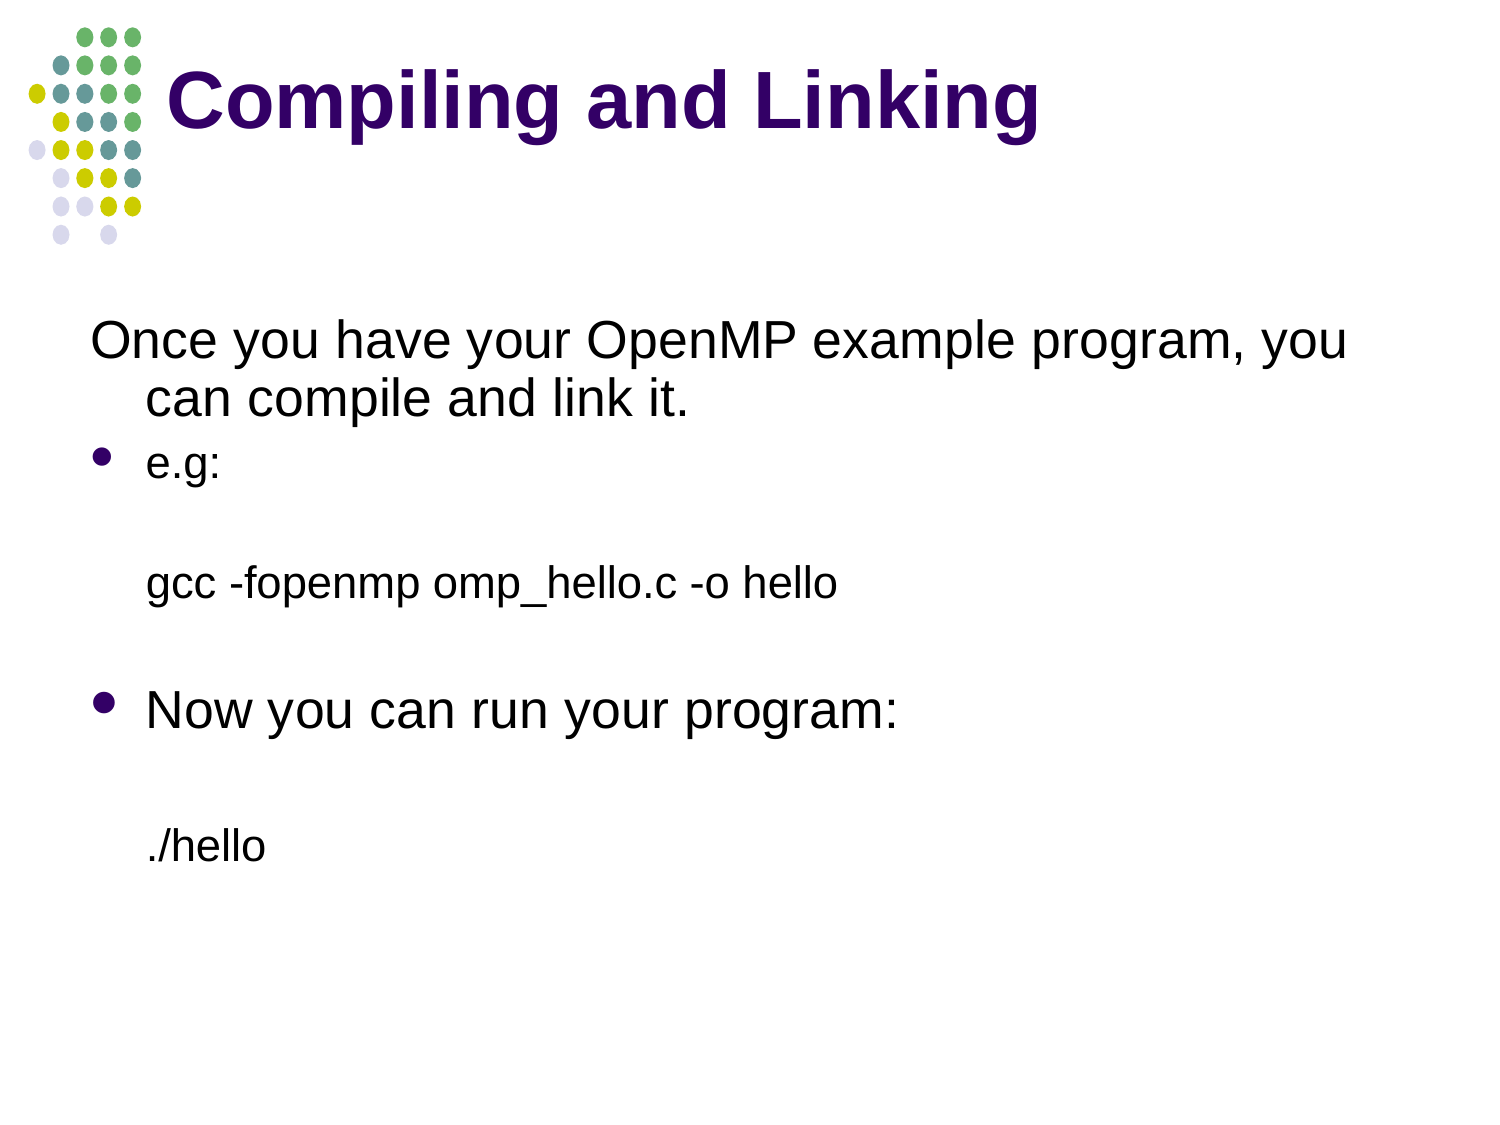

# Compiling and Linking
Once you have your OpenMP example program, you can compile and link it.
e.g:
gcc -fopenmp omp_hello.c -o hello
Now you can run your program:
./hello